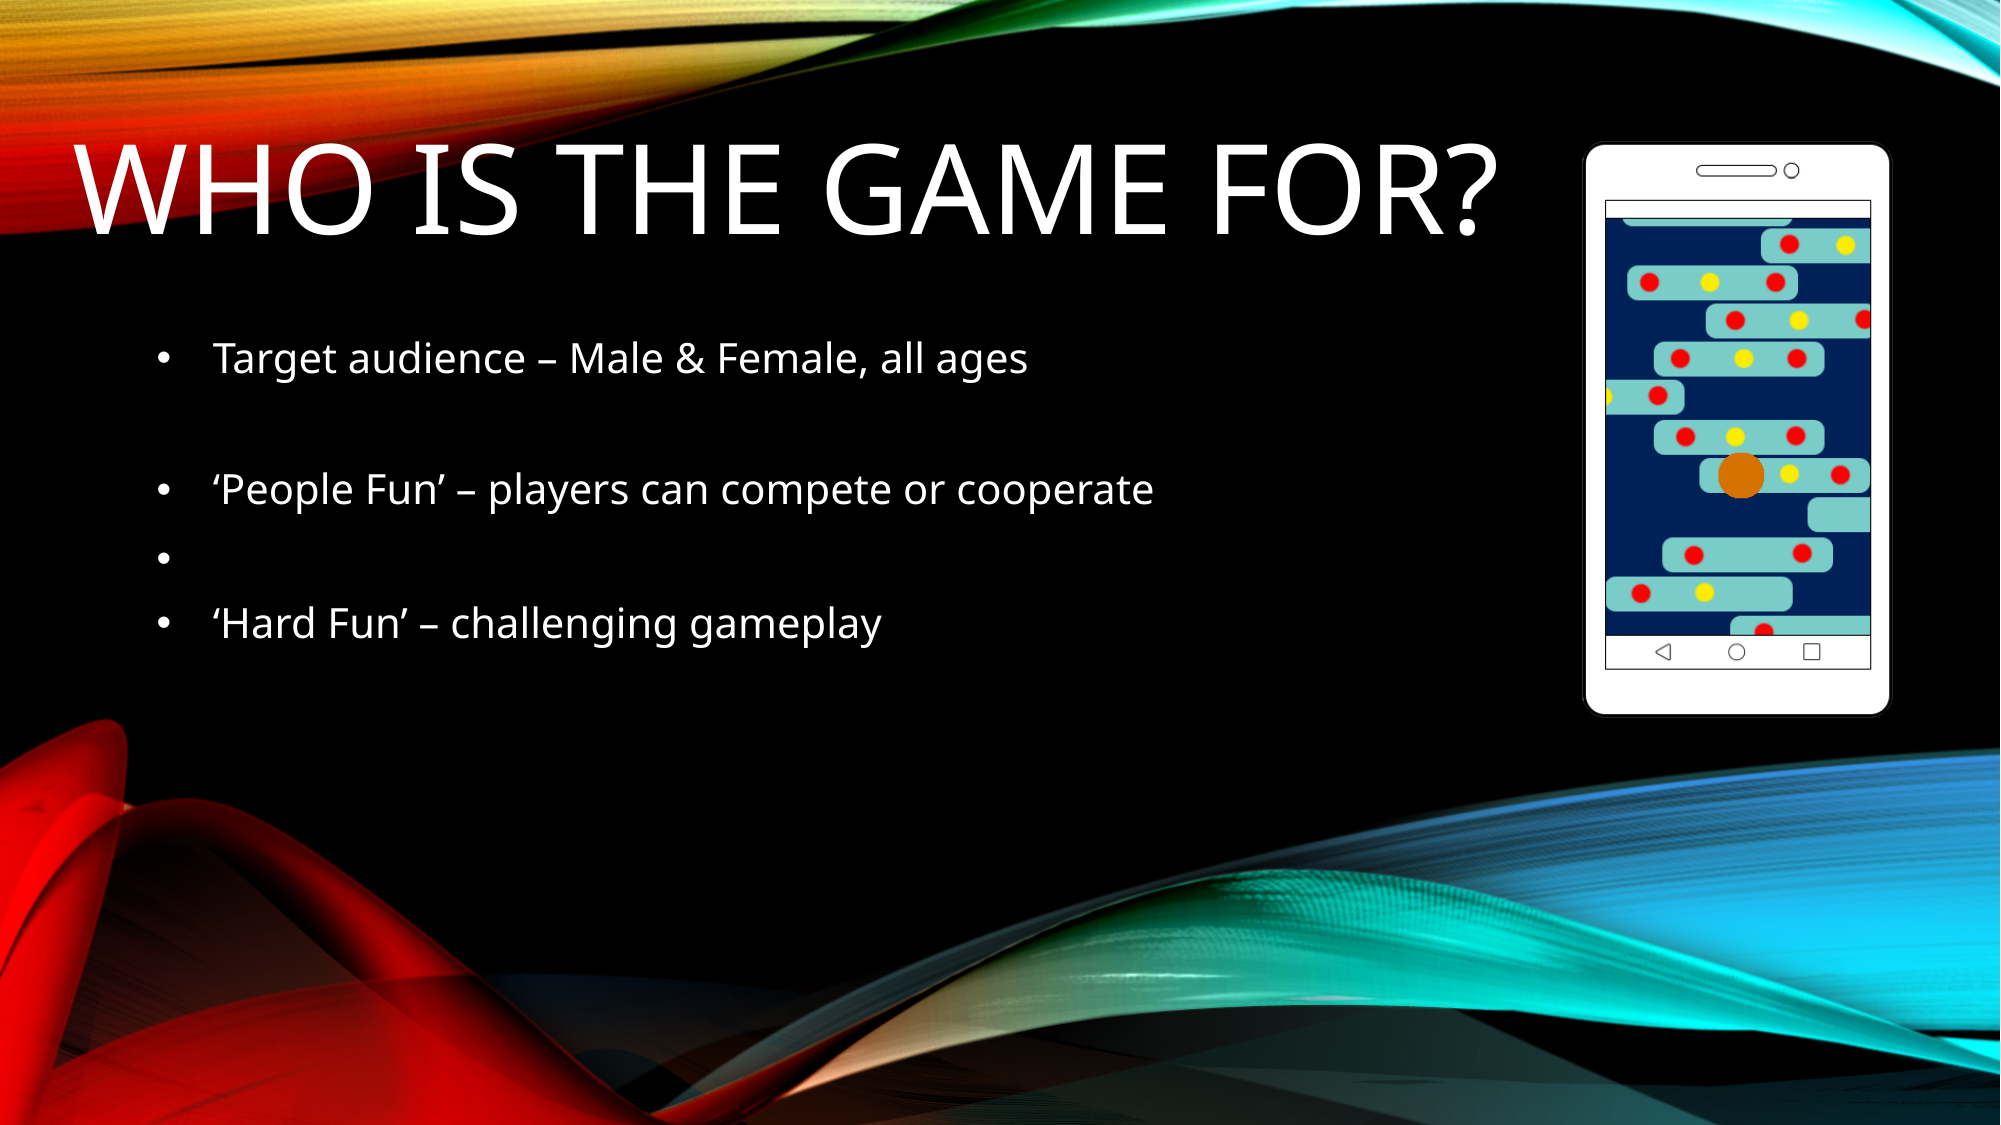

# Who is the game for?
Target audience – Male & Female, all ages
‘People Fun’ – players can compete or cooperate
‘Hard Fun’ – challenging gameplay